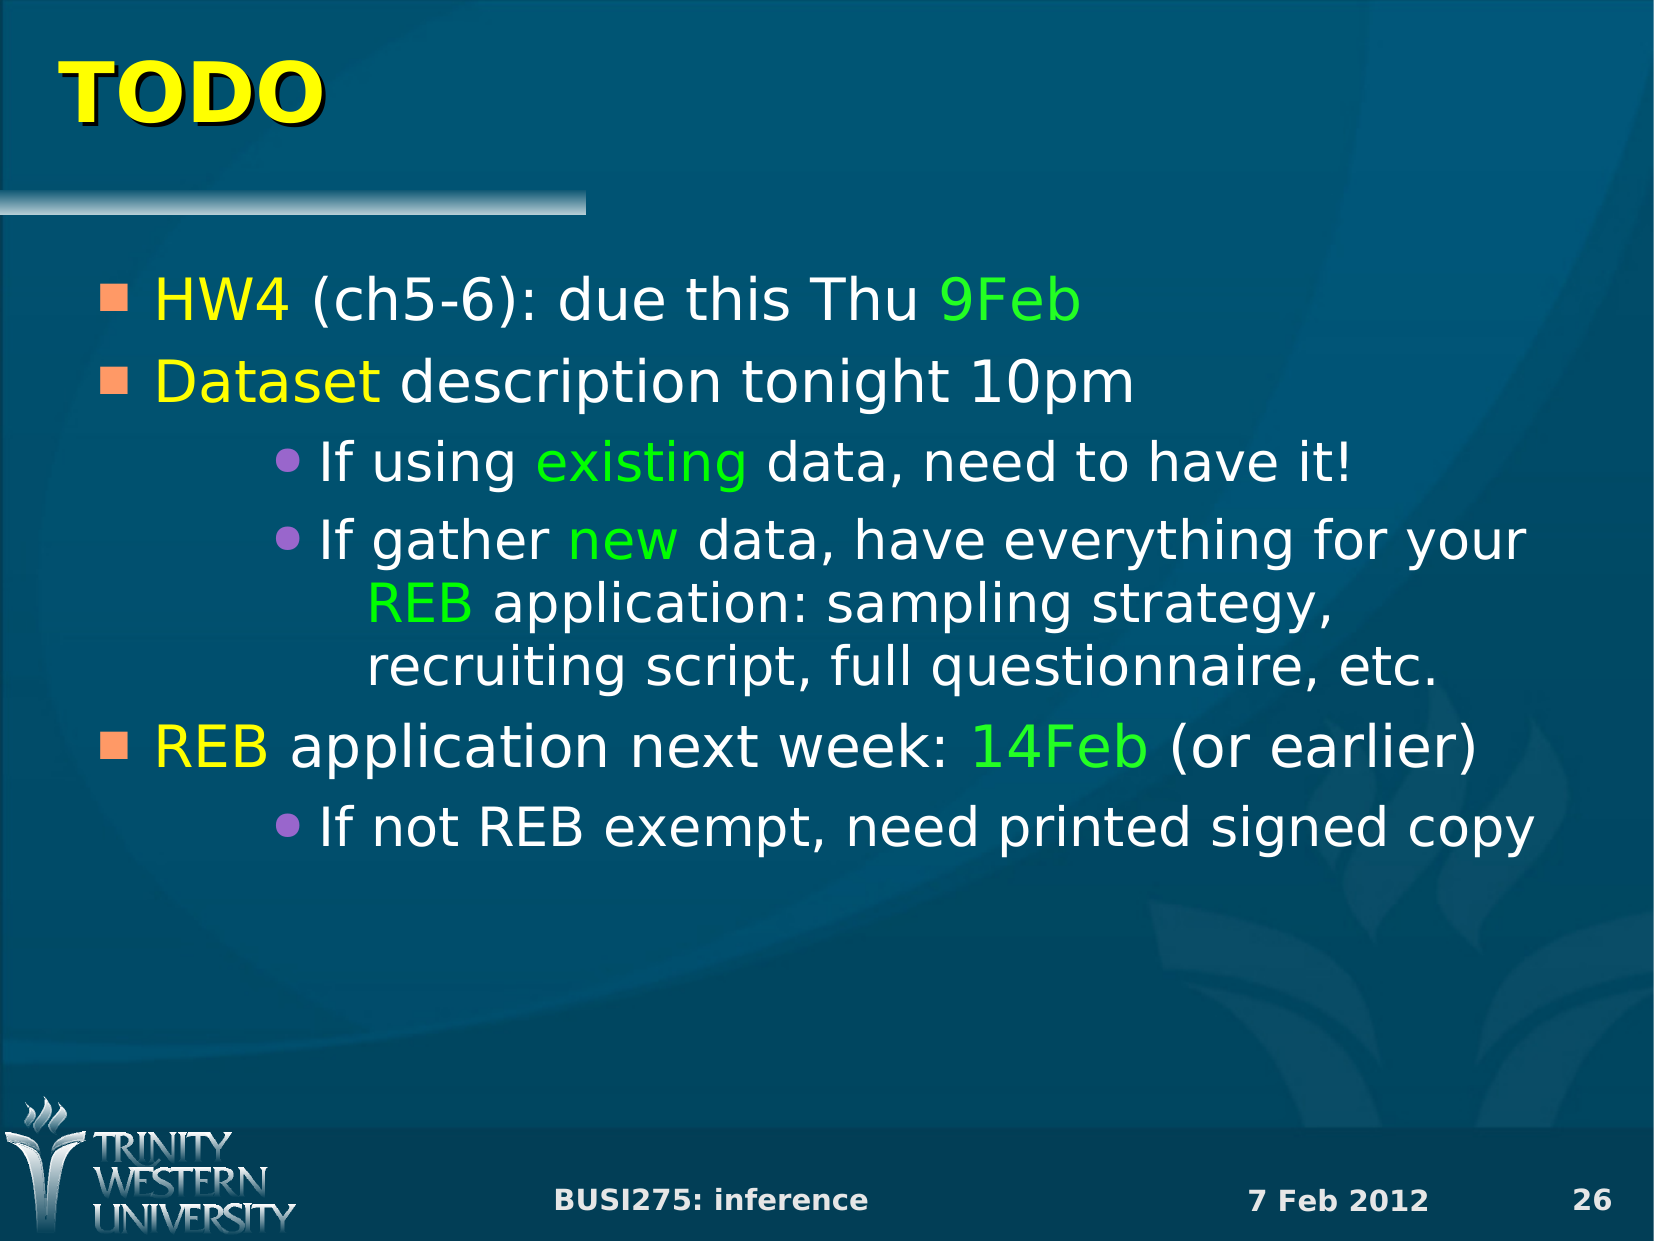

# TODO
HW4 (ch5-6): due this Thu 9Feb
Dataset description tonight 10pm
If using existing data, need to have it!
If gather new data, have everything for your REB application: sampling strategy, recruiting script, full questionnaire, etc.
REB application next week: 14Feb (or earlier)
If not REB exempt, need printed signed copy
BUSI275: inference
7 Feb 2012
26